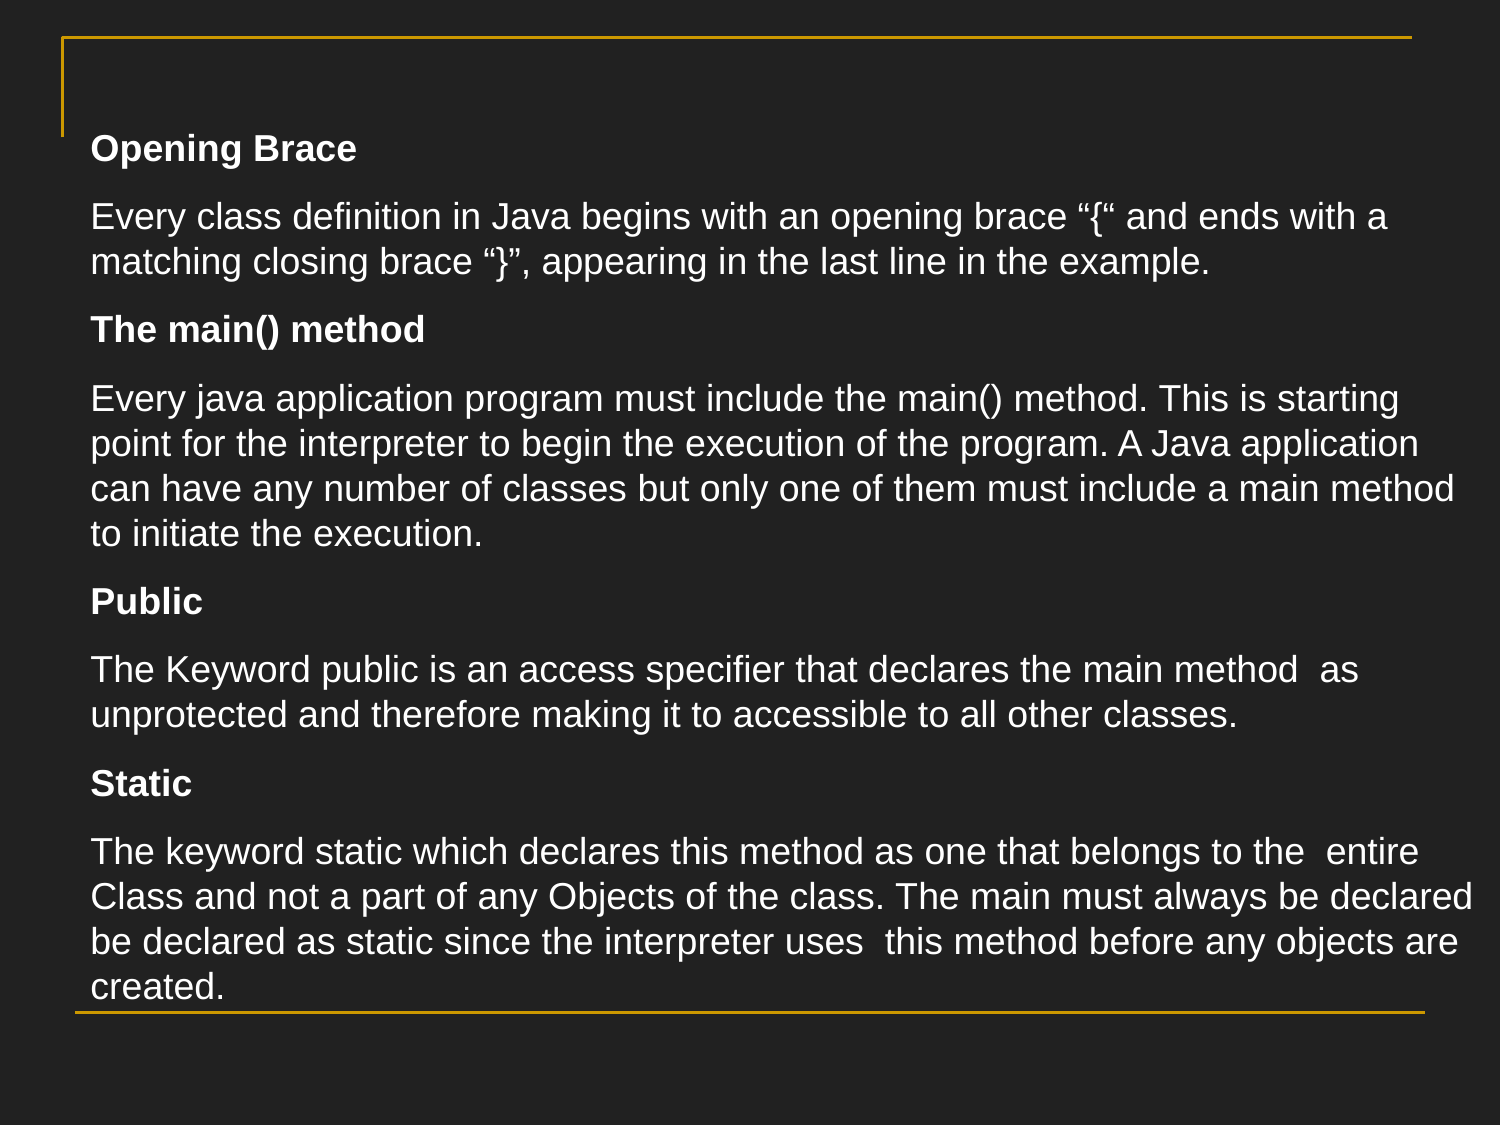

Opening Brace
Every class definition in Java begins with an opening brace “{“ and ends with a matching closing brace “}”, appearing in the last line in the example.
The main() method
Every java application program must include the main() method. This is starting point for the interpreter to begin the execution of the program. A Java application can have any number of classes but only one of them must include a main method to initiate the execution.
Public
The Keyword public is an access specifier that declares the main method as unprotected and therefore making it to accessible to all other classes.
Static
The keyword static which declares this method as one that belongs to the entire Class and not a part of any Objects of the class. The main must always be declared be declared as static since the interpreter uses this method before any objects are created.